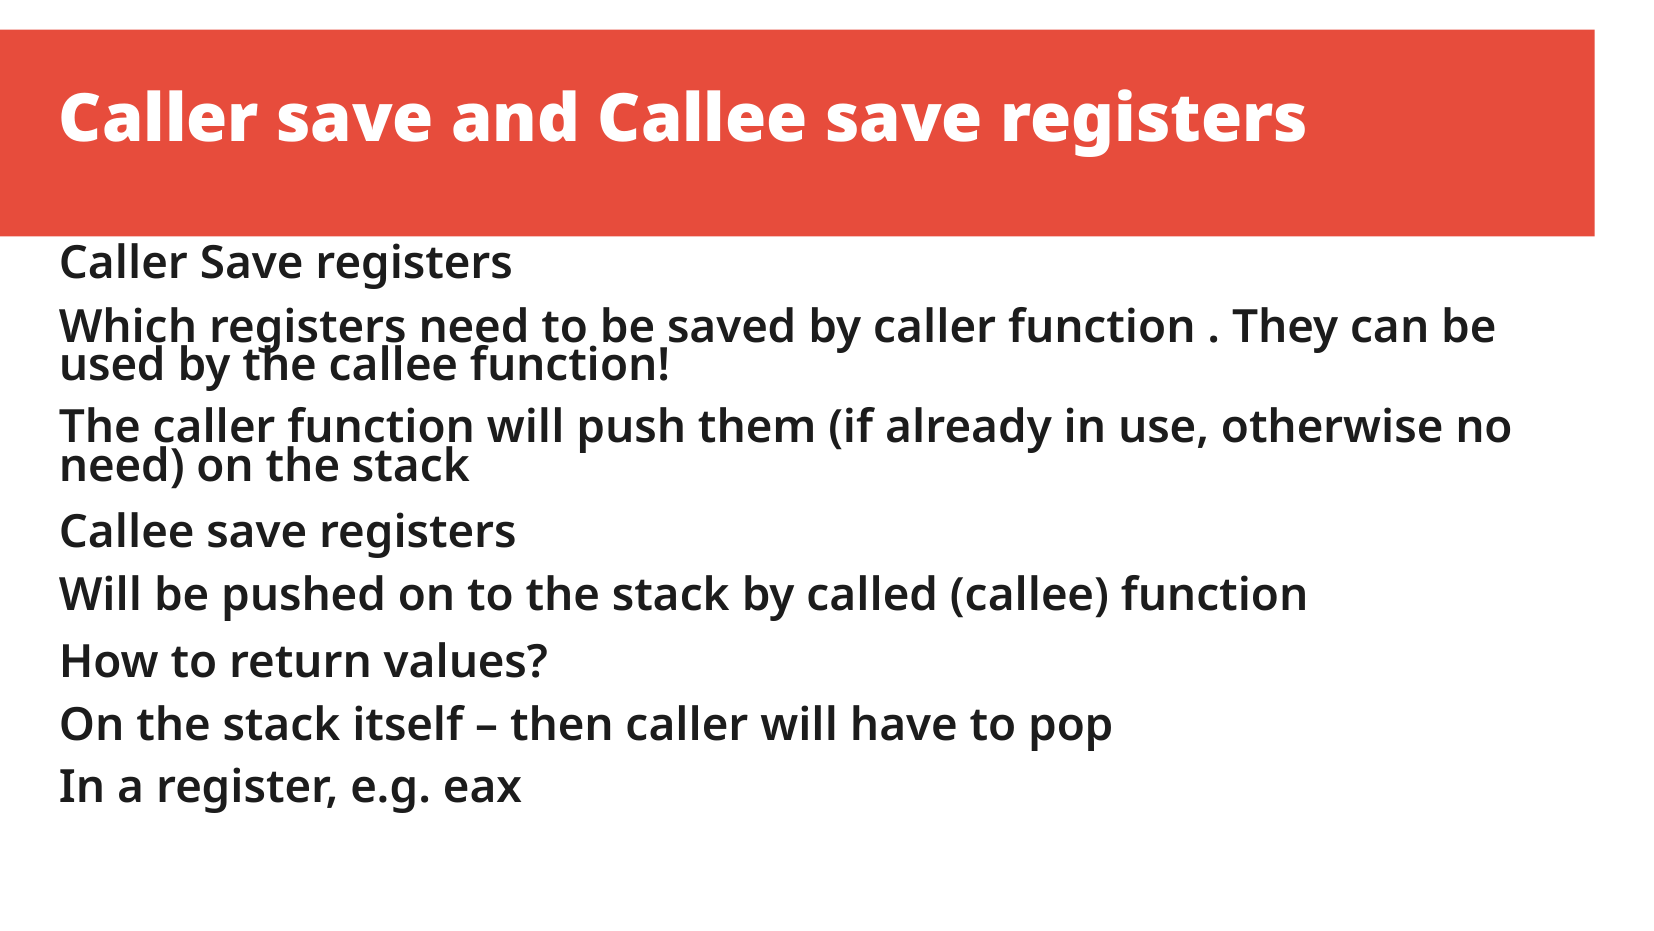

# Caller save and Callee save registers
Caller Save registers
Which registers need to be saved by caller function . They can be used by the callee function!
The caller function will push them (if already in use, otherwise no need) on the stack
Callee save registers
Will be pushed on to the stack by called (callee) function
How to return values?
On the stack itself – then caller will have to pop
In a register, e.g. eax